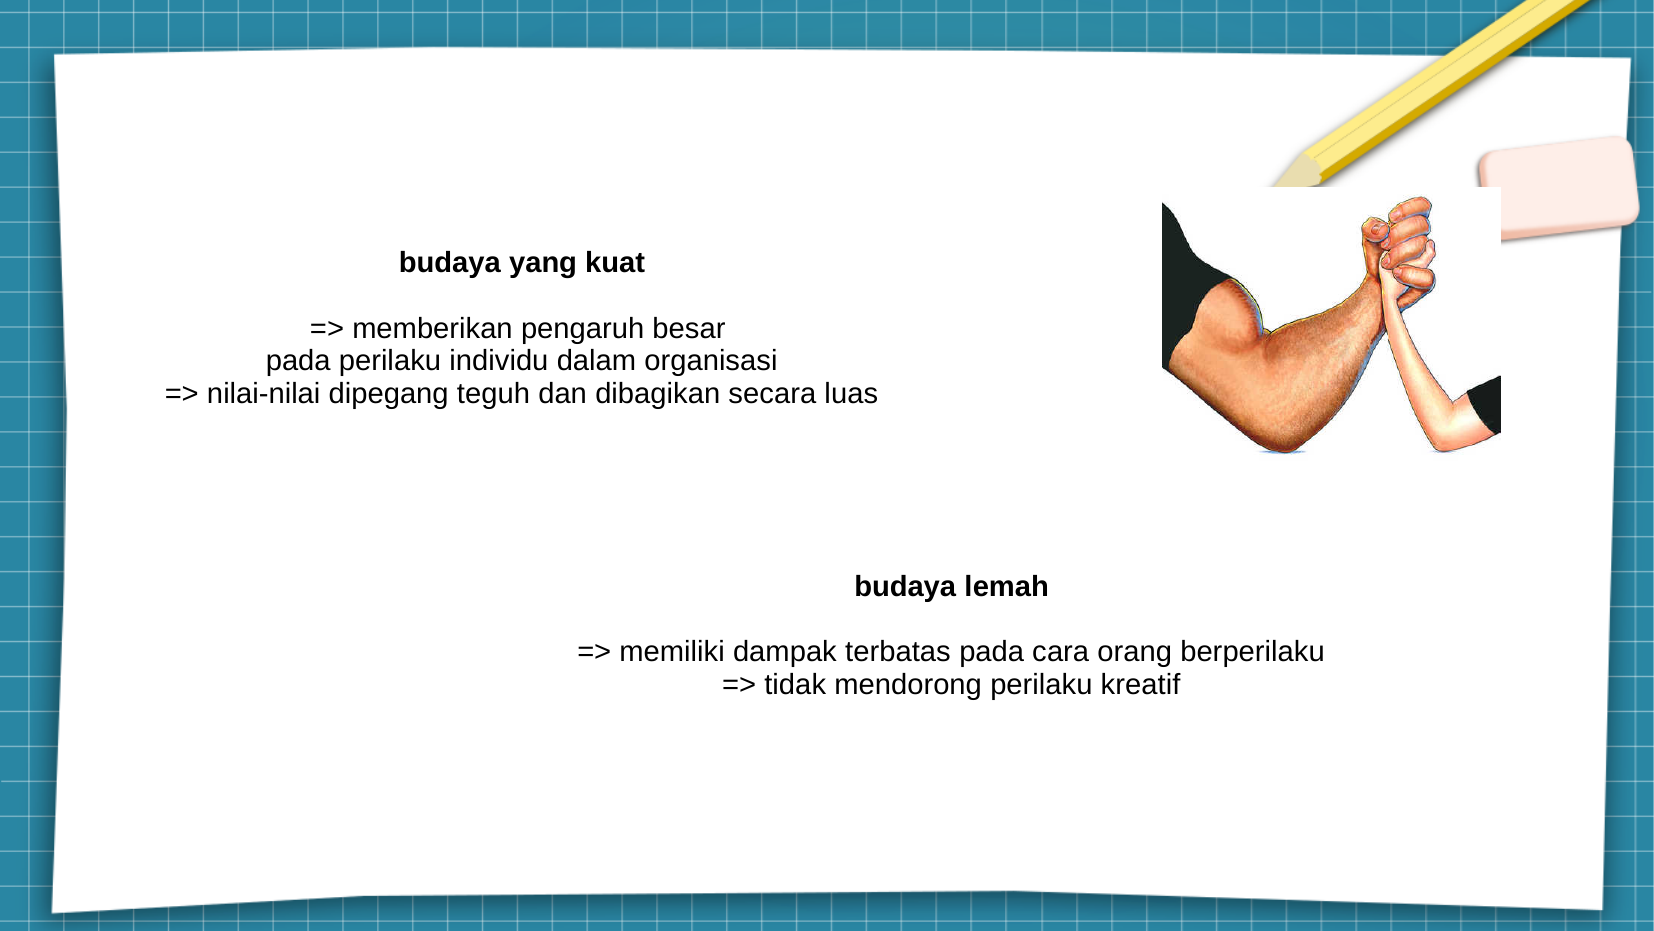

budaya yang kuat
=> memberikan pengaruh besar
pada perilaku individu dalam organisasi
=> nilai-nilai dipegang teguh dan dibagikan secara luas
budaya lemah
=> memiliki dampak terbatas pada cara orang berperilaku
=> tidak mendorong perilaku kreatif